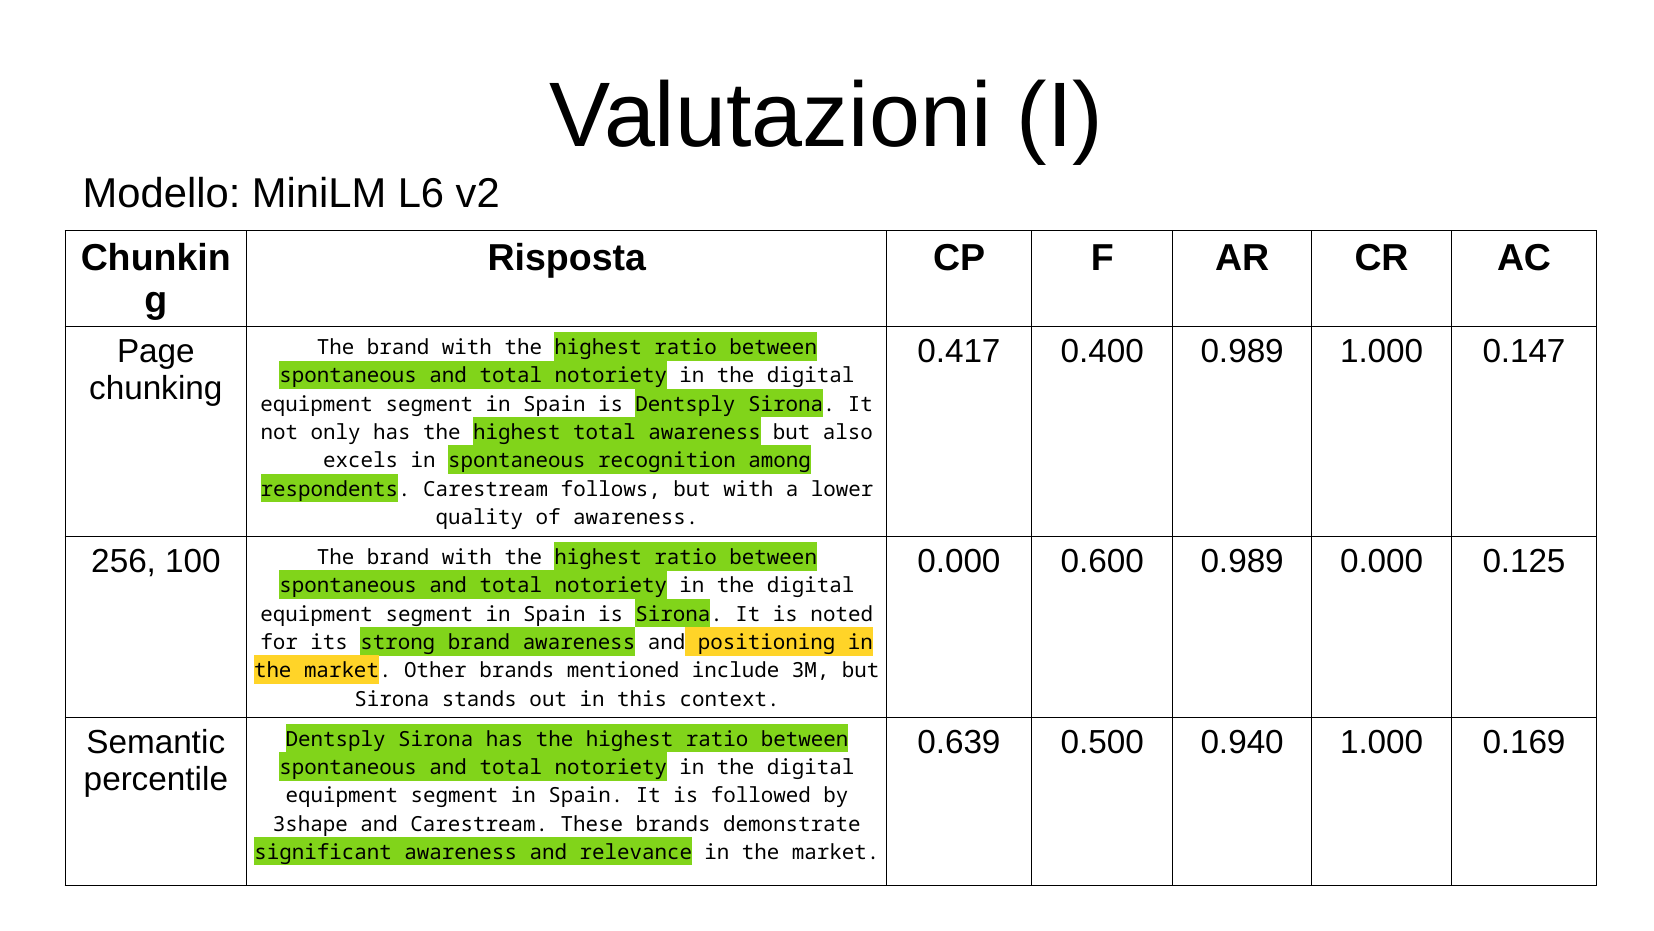

# Valutazioni (I)
Modello: MiniLM L6 v2
| Chunking | Risposta | CP | F | AR | CR | AC |
| --- | --- | --- | --- | --- | --- | --- |
| Page chunking | The brand with the highest ratio between spontaneous and total notoriety in the digital equipment segment in Spain is Dentsply Sirona. It not only has the highest total awareness but also excels in spontaneous recognition among respondents. Carestream follows, but with a lower quality of awareness. | 0.417 | 0.400 | 0.989 | 1.000 | 0.147 |
| 256, 100 | The brand with the highest ratio between spontaneous and total notoriety in the digital equipment segment in Spain is Sirona. It is noted for its strong brand awareness and positioning in the market. Other brands mentioned include 3M, but Sirona stands out in this context. | 0.000 | 0.600 | 0.989 | 0.000 | 0.125 |
| Semantic percentile | Dentsply Sirona has the highest ratio between spontaneous and total notoriety in the digital equipment segment in Spain. It is followed by 3shape and Carestream. These brands demonstrate significant awareness and relevance in the market. | 0.639 | 0.500 | 0.940 | 1.000 | 0.169 |